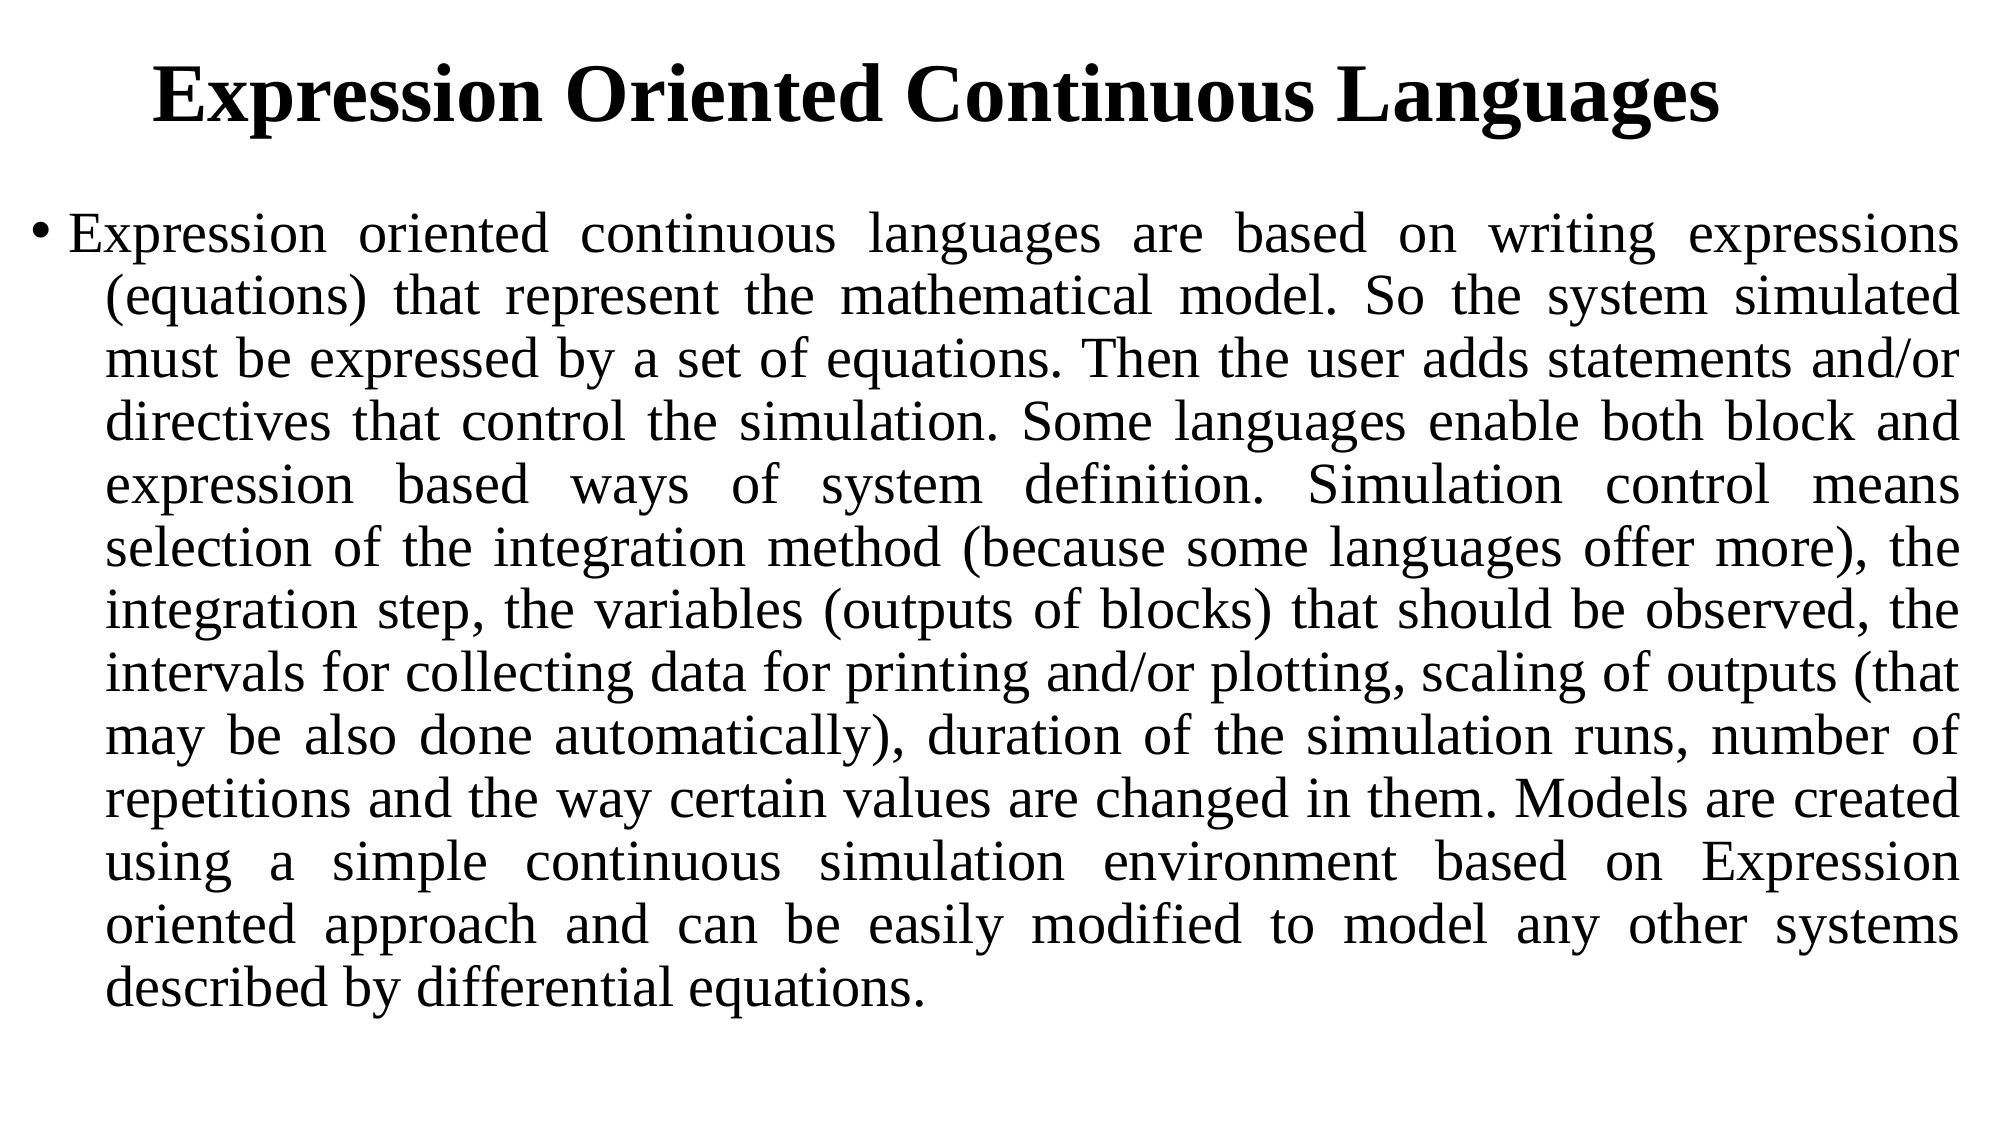

# Expression Oriented Continuous Languages
Expression oriented continuous languages are based on writing expressions (equations) that represent the mathematical model. So the system simulated must be expressed by a set of equations. Then the user adds statements and/or directives that control the simulation. Some languages enable both block and expression based ways of system definition. Simulation control means selection of the integration method (because some languages offer more), the integration step, the variables (outputs of blocks) that should be observed, the intervals for collecting data for printing and/or plotting, scaling of outputs (that may be also done automatically), duration of the simulation runs, number of repetitions and the way certain values are changed in them. Models are created using a simple continuous simulation environment based on Expression oriented approach and can be easily modified to model any other systems described by differential equations.